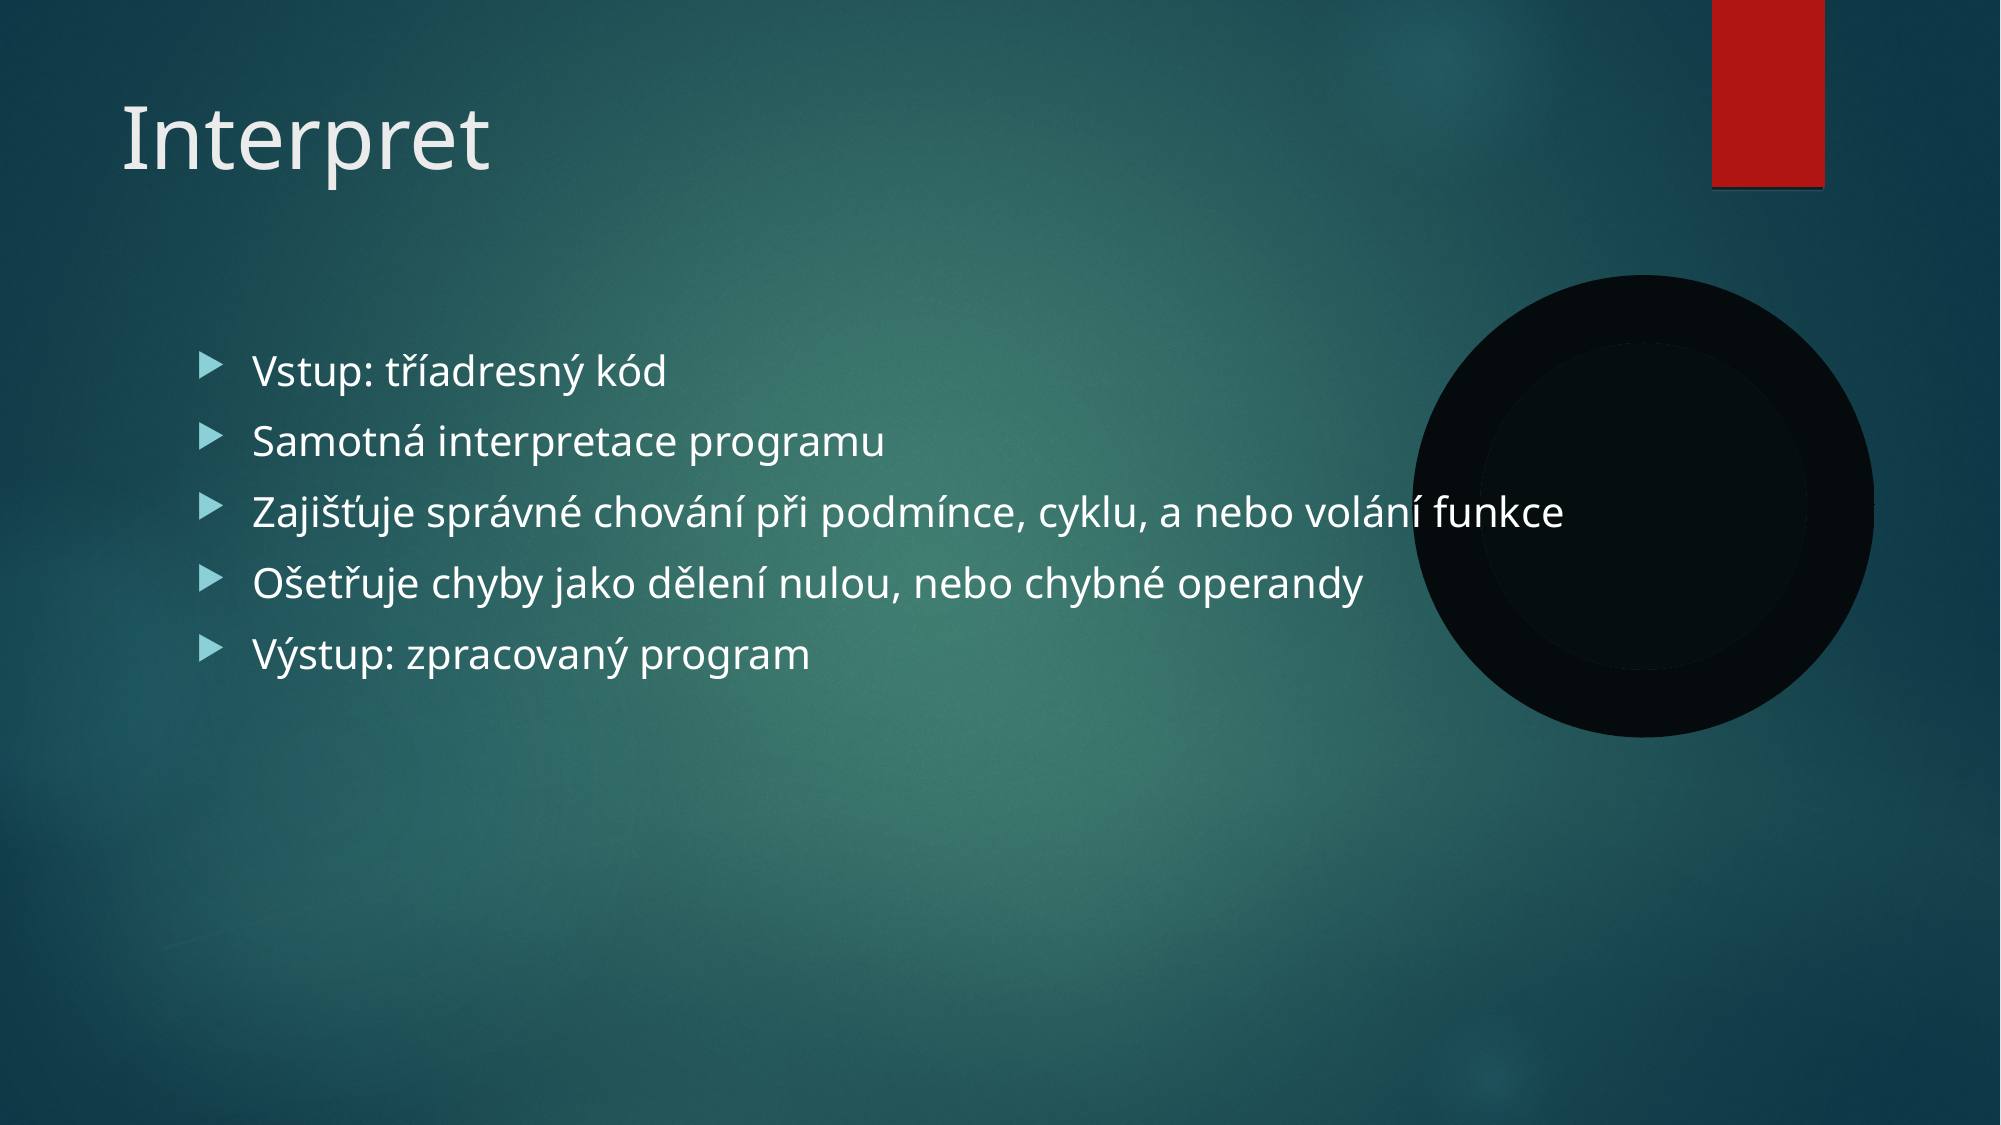

# Interpret
Vstup: tříadresný kód
Samotná interpretace programu
Zajišťuje správné chování při podmínce, cyklu, a nebo volání funkce
Ošetřuje chyby jako dělení nulou, nebo chybné operandy
Výstup: zpracovaný program